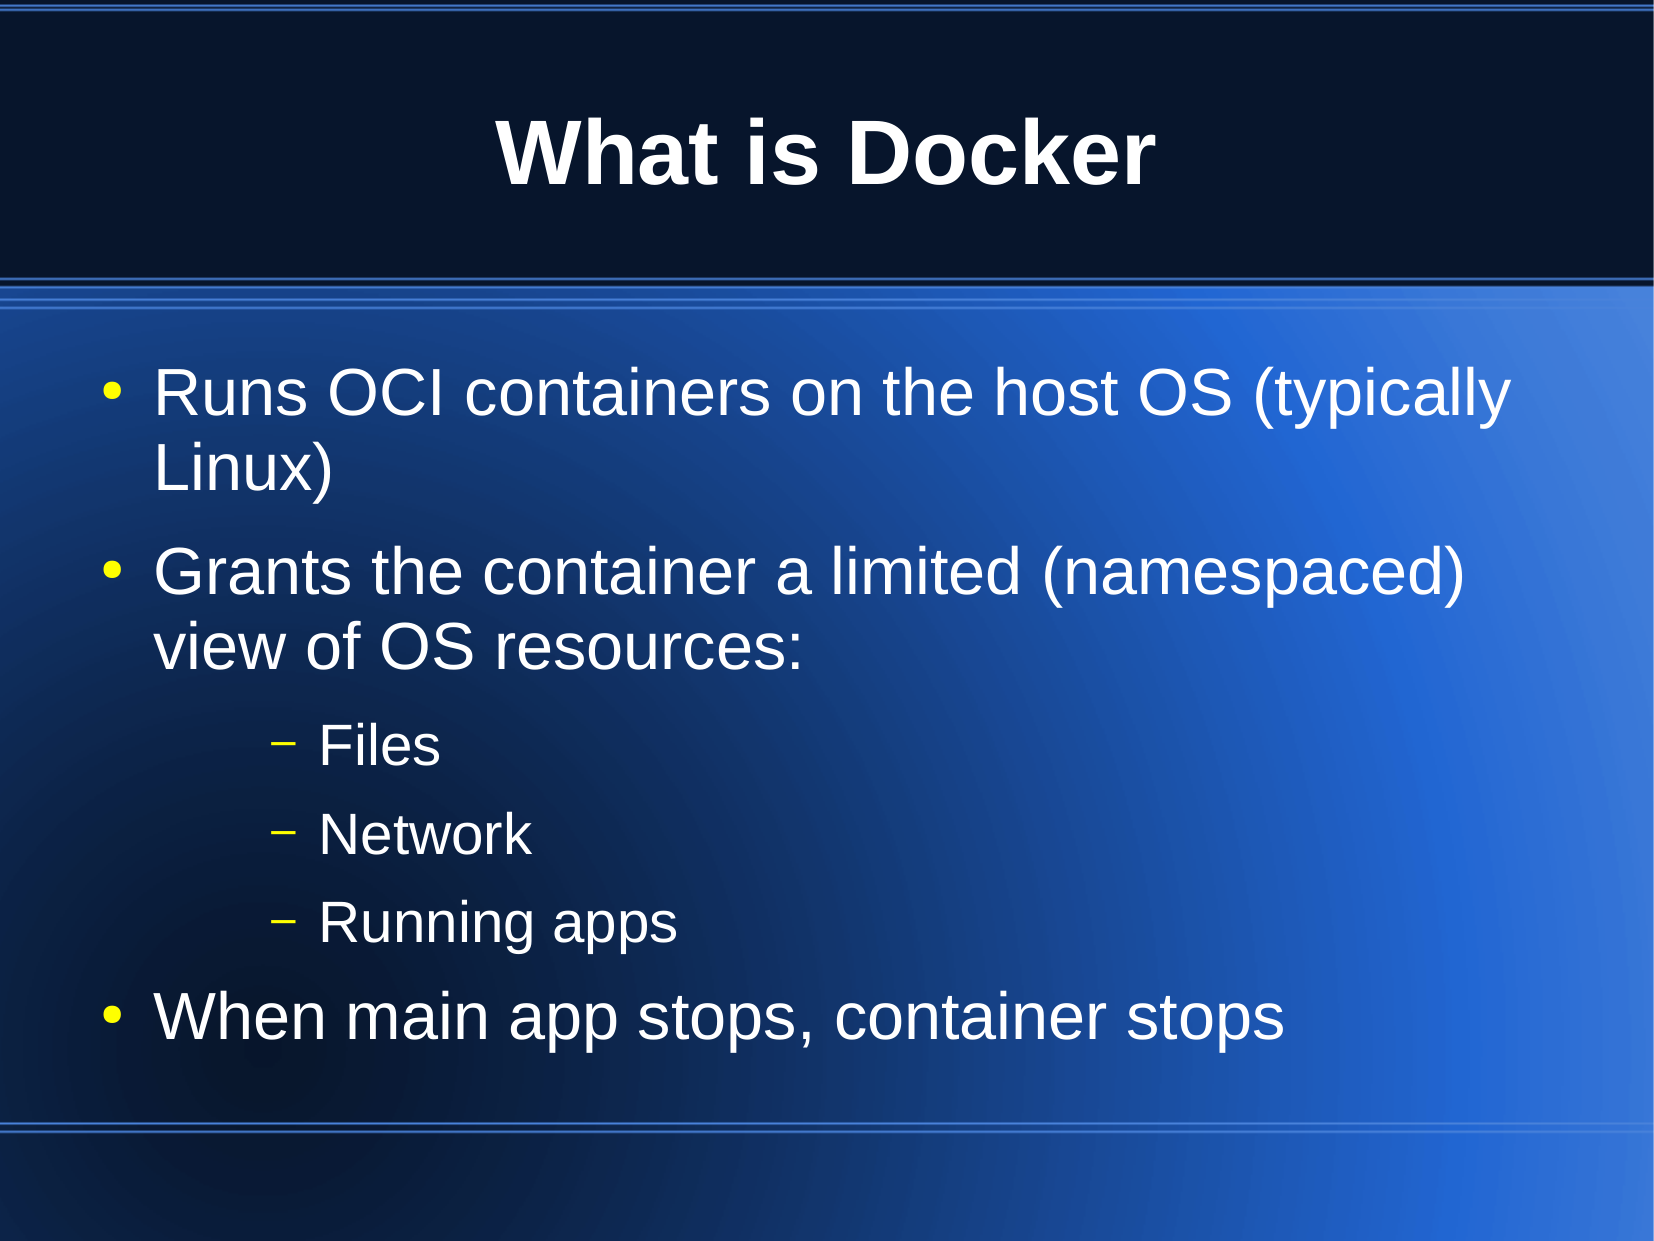

# What is Docker
Runs OCI containers on the host OS (typically Linux)
Grants the container a limited (namespaced) view of OS resources:
Files
Network
Running apps
When main app stops, container stops